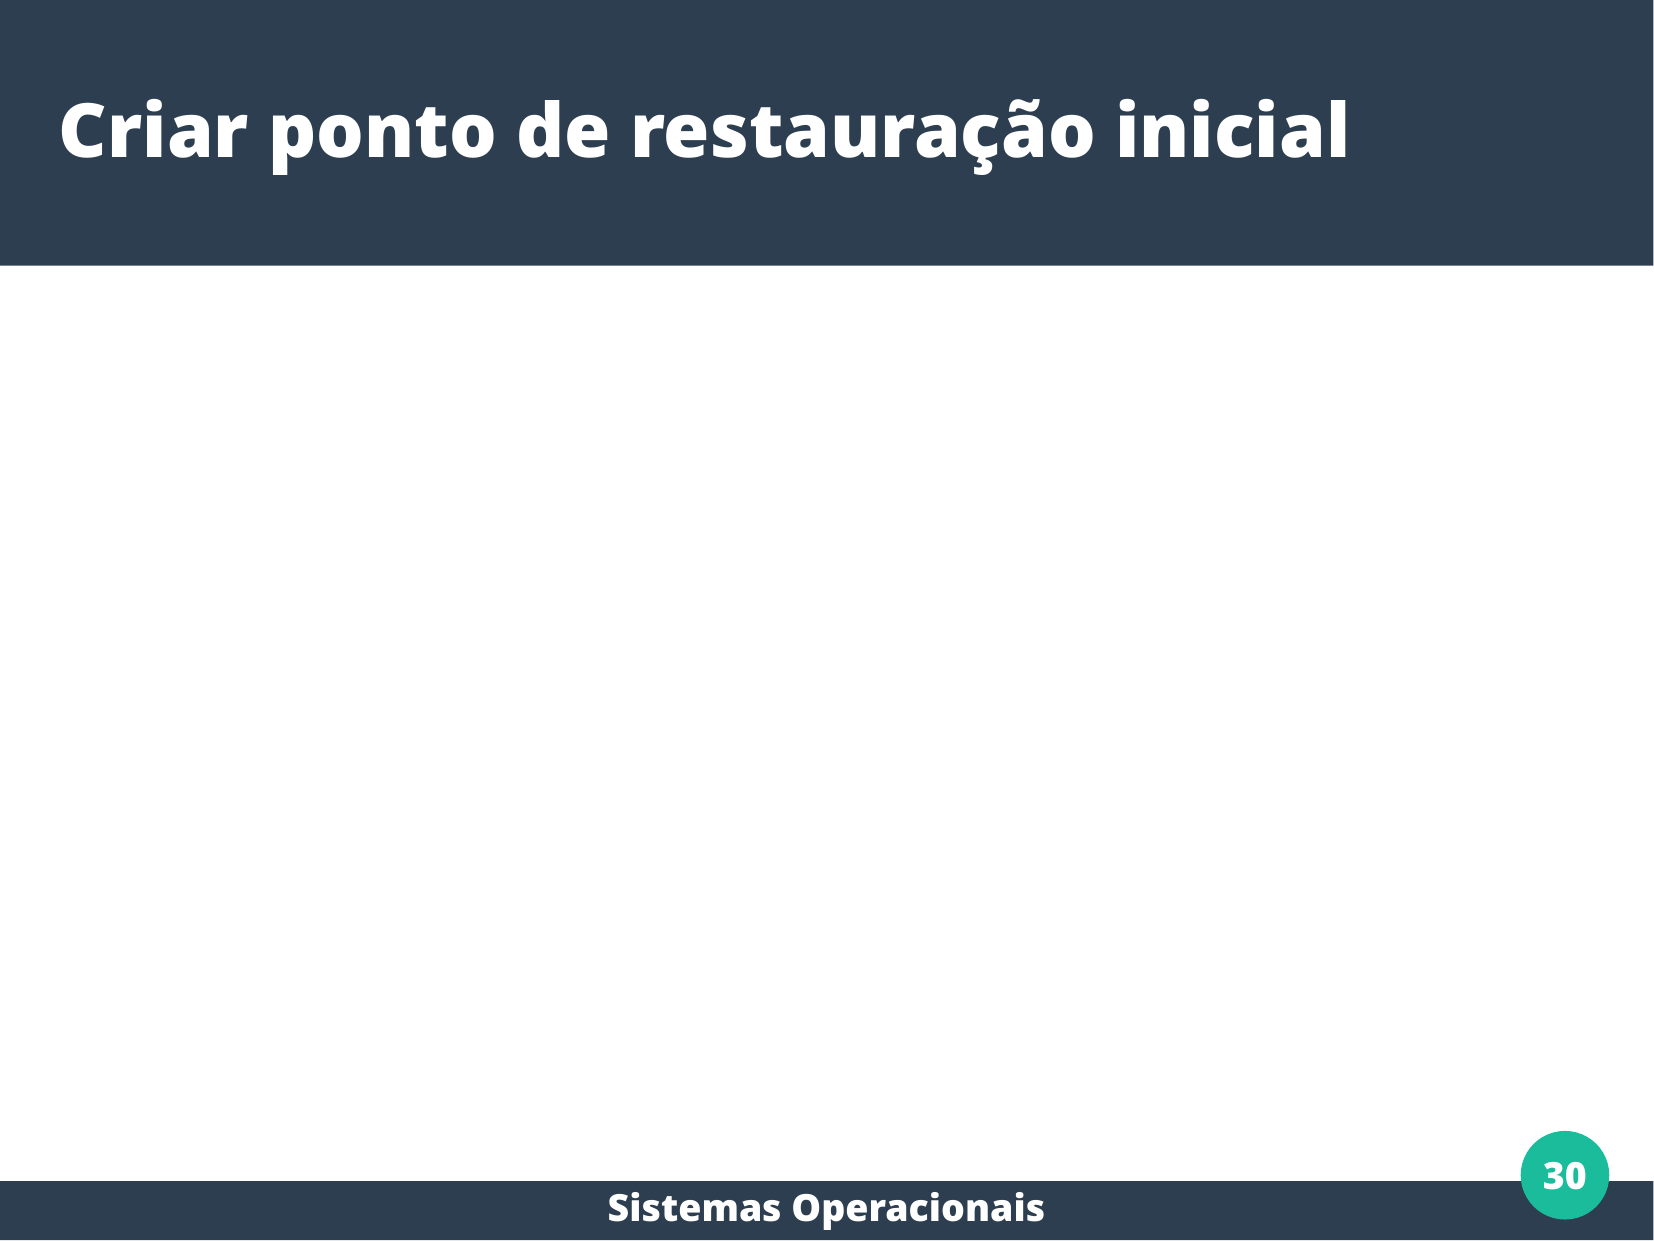

# Criar ponto de restauração inicial
30
Sistemas Operacionais